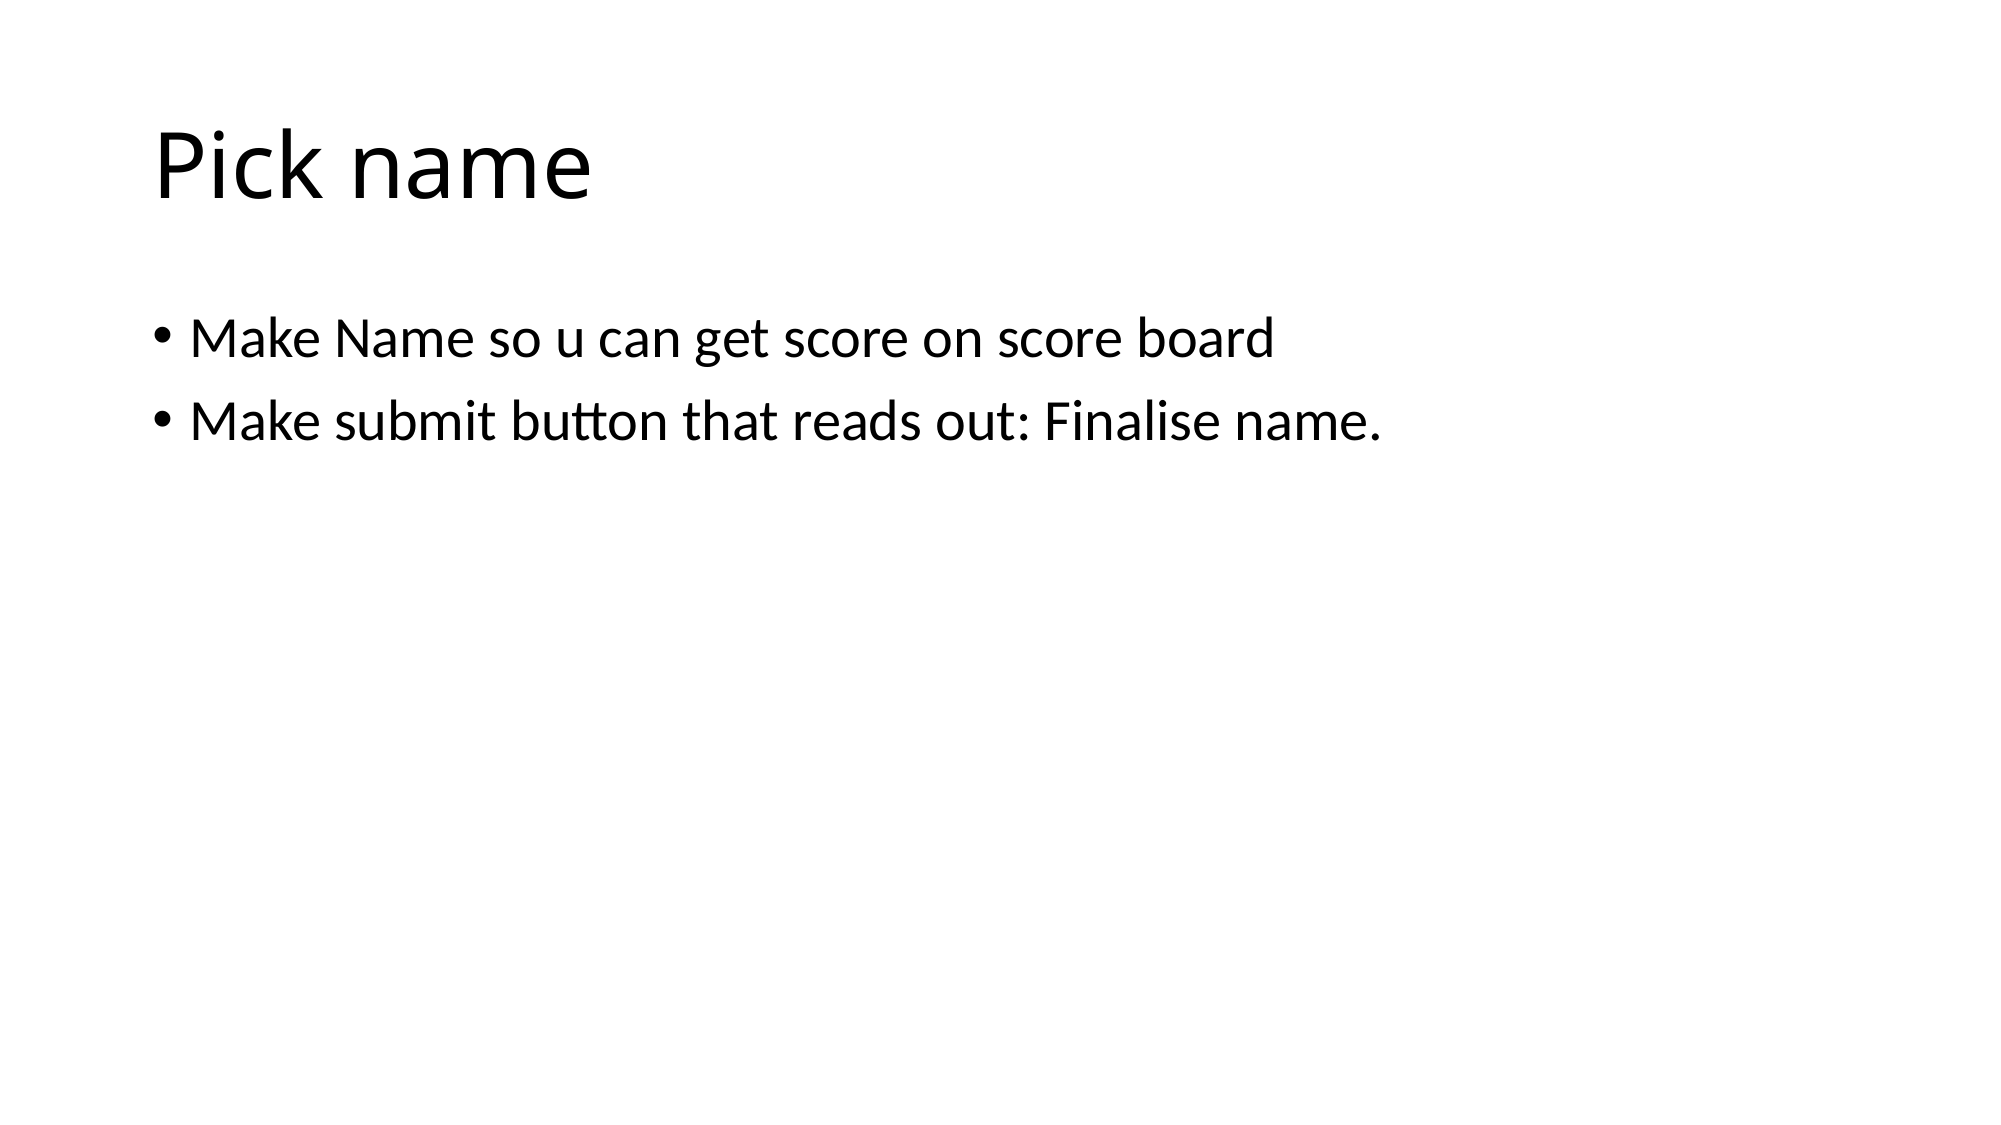

# Pick name
Make Name so u can get score on score board
Make submit button that reads out: Finalise name.